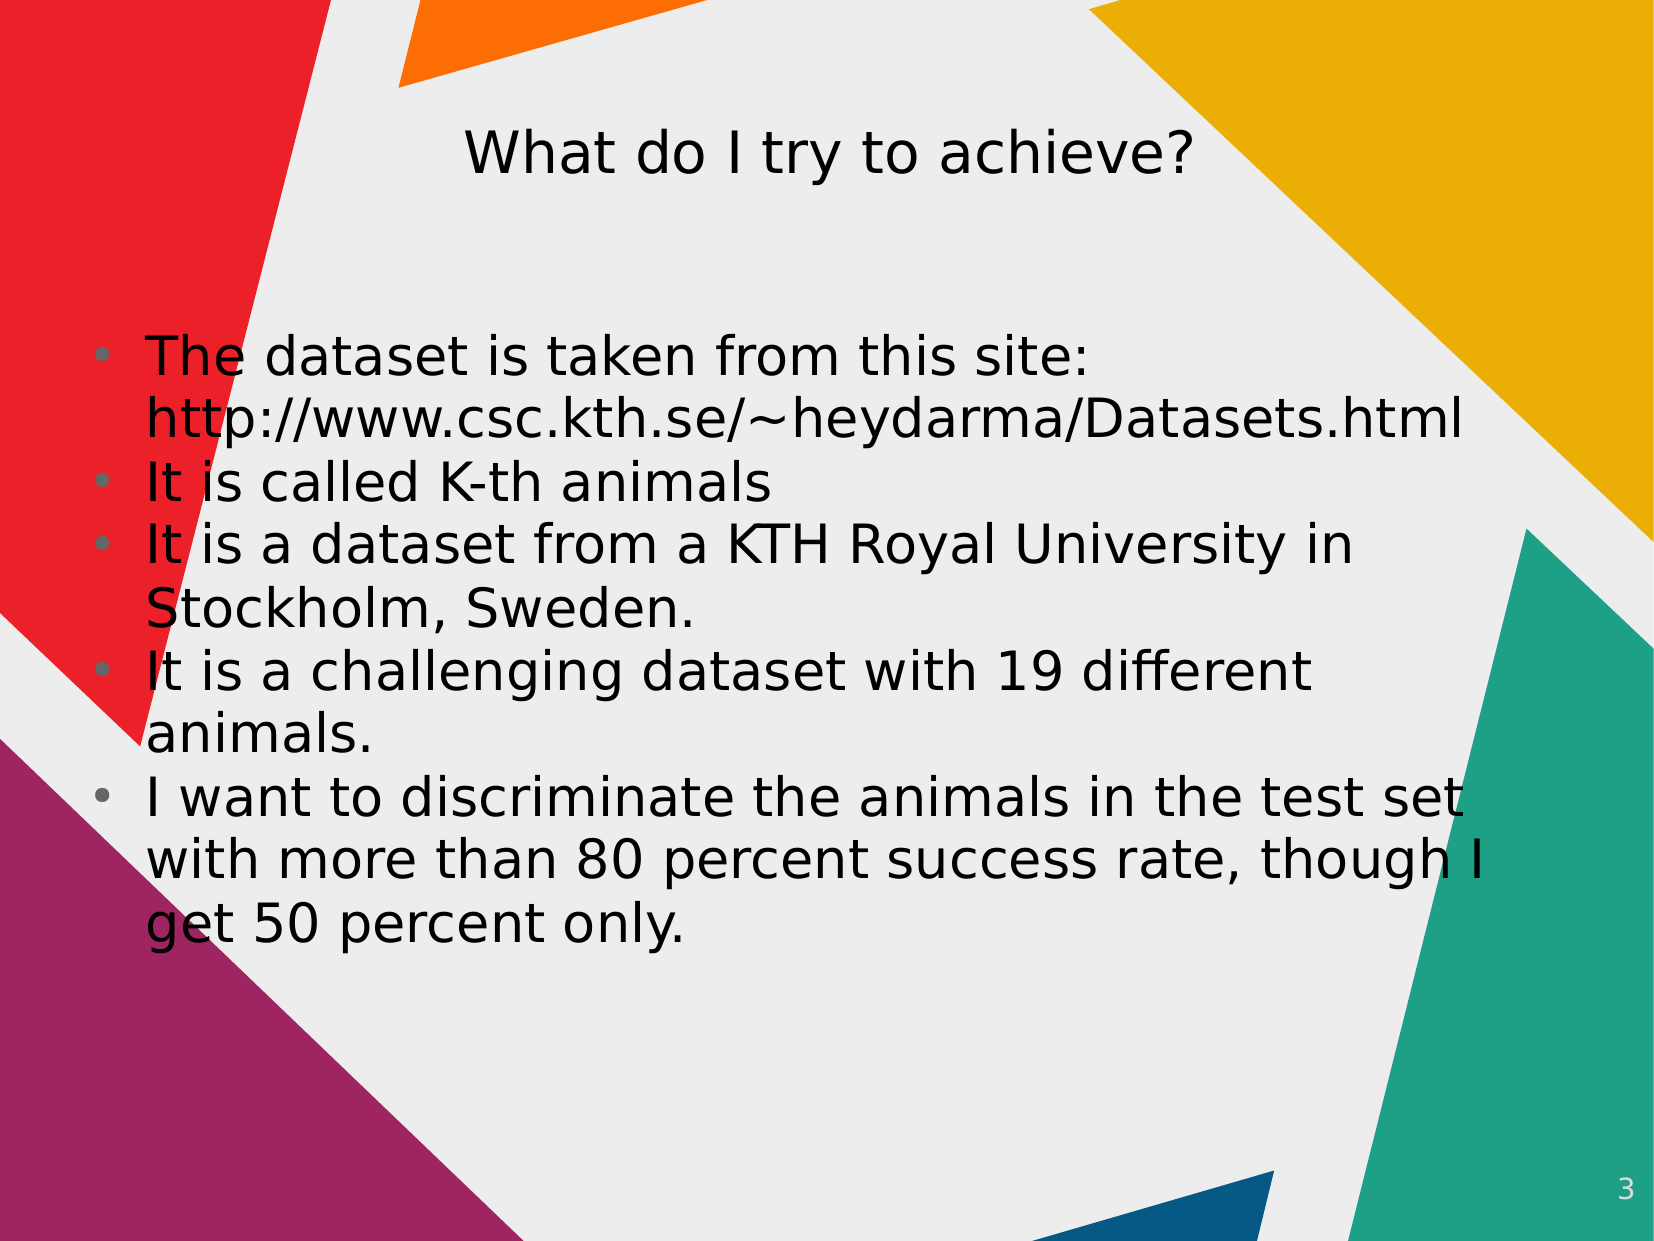

# What do I try to achieve?
The dataset is taken from this site: http://www.csc.kth.se/~heydarma/Datasets.html
It is called K-th animals
It is a dataset from a KTH Royal University in Stockholm, Sweden.
It is a challenging dataset with 19 different animals.
I want to discriminate the animals in the test set with more than 80 percent success rate, though I get 50 percent only.
3